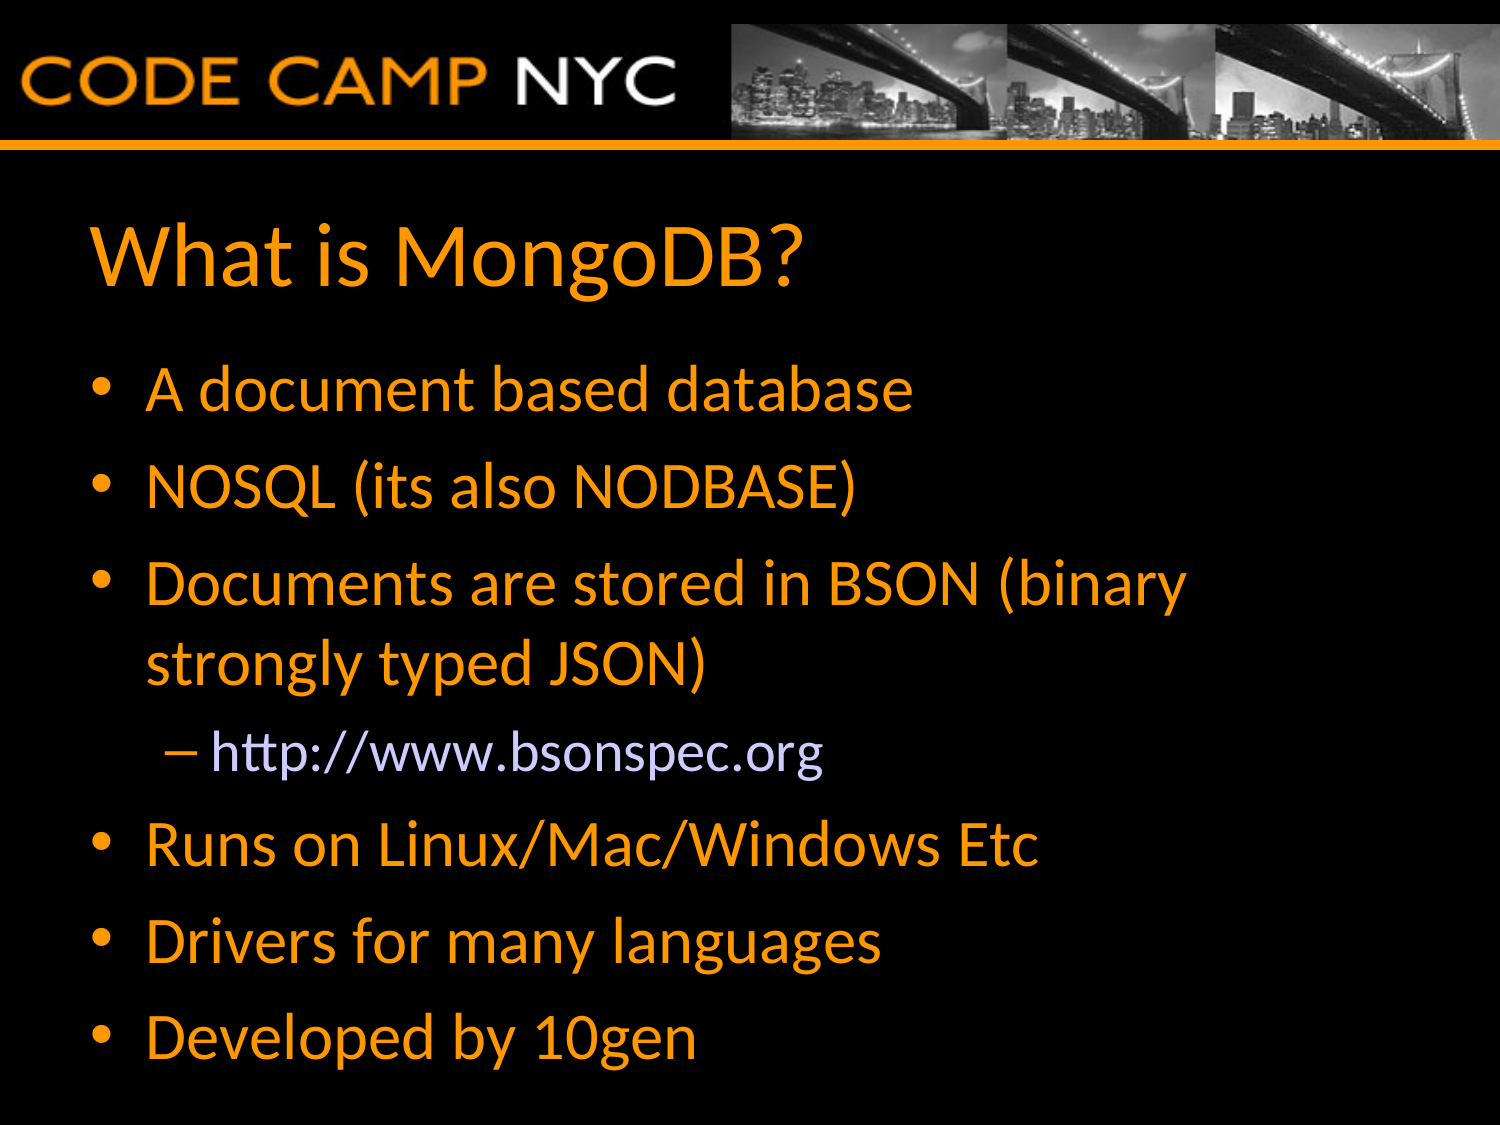

# What is MongoDB?
A document based database
NOSQL (its also NODBASE)
Documents are stored in BSON (binary strongly typed JSON)
http://www.bsonspec.org
Runs on Linux/Mac/Windows Etc
Drivers for many languages
Developed by 10gen